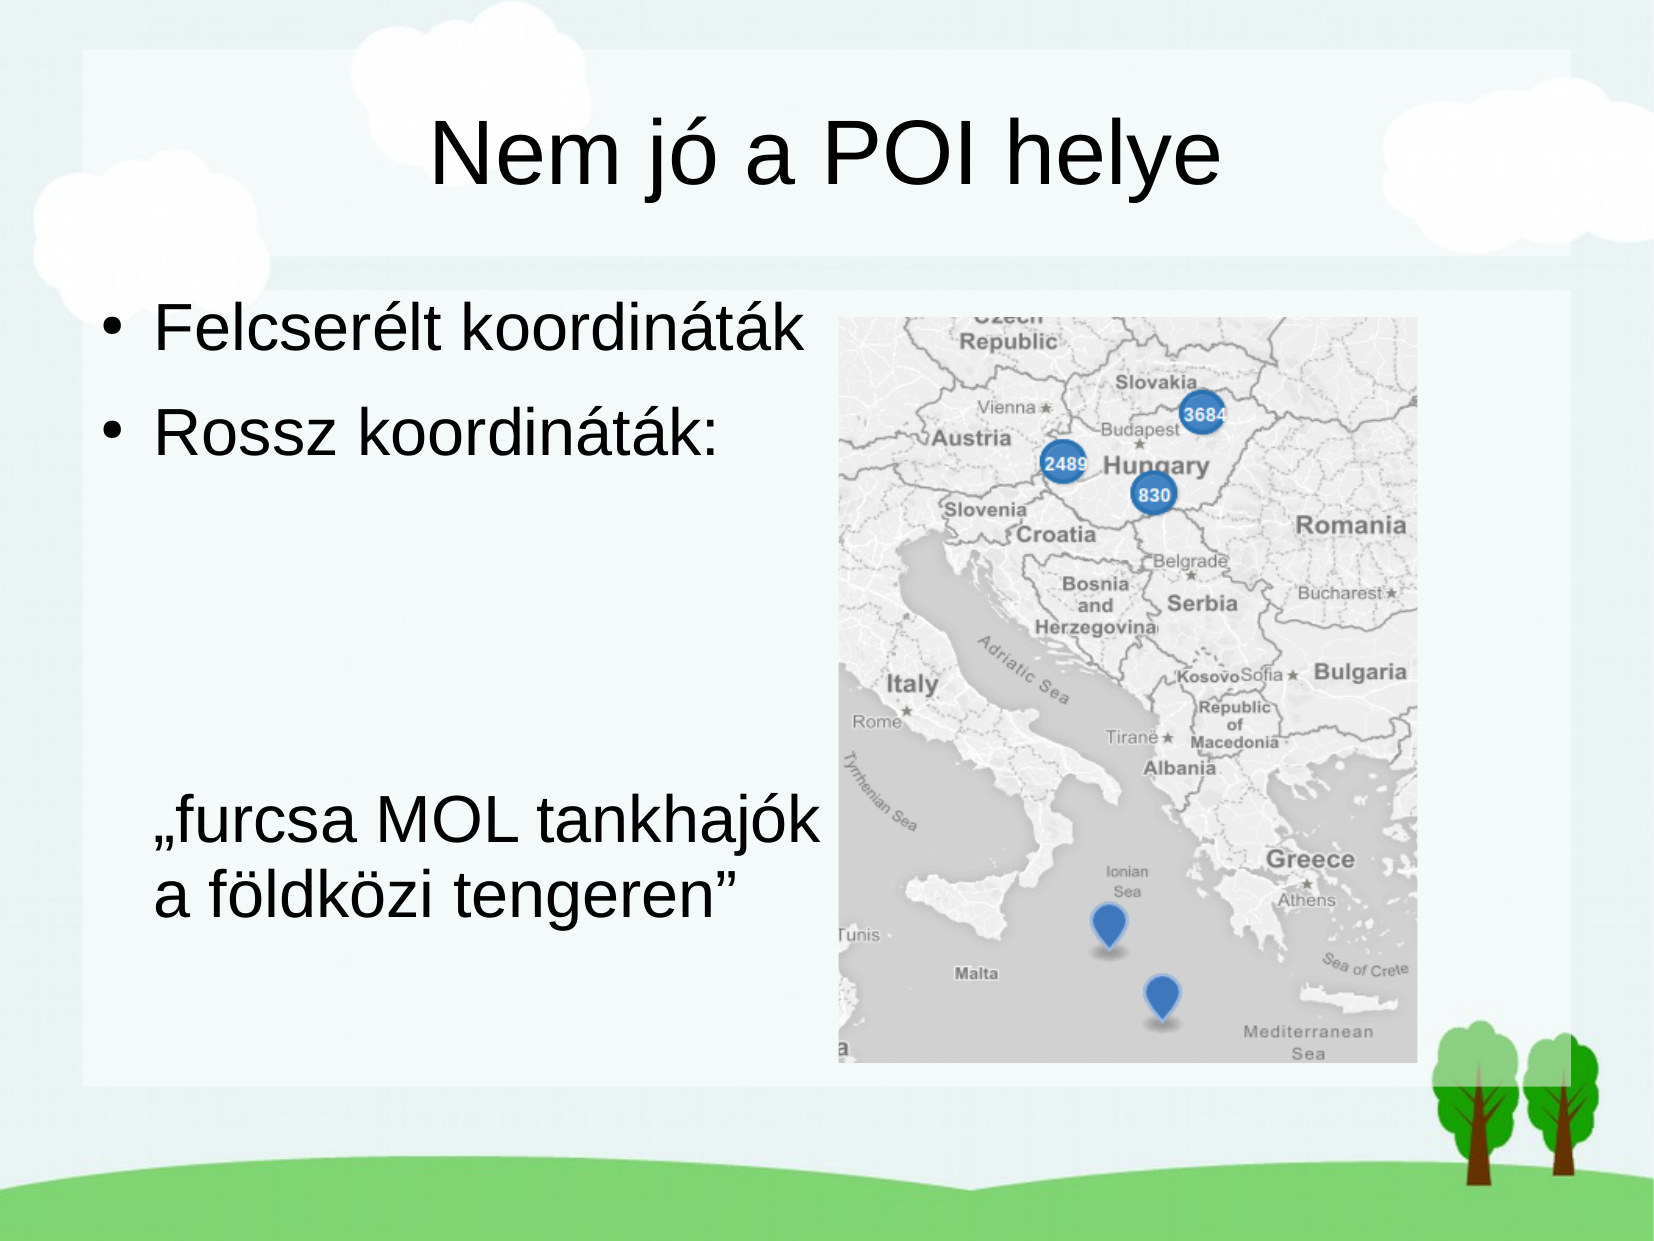

# Nem jó a POI helye
Felcserélt koordináták
Rossz koordináták:
„furcsa MOL tankhajók
a földközi tengeren”